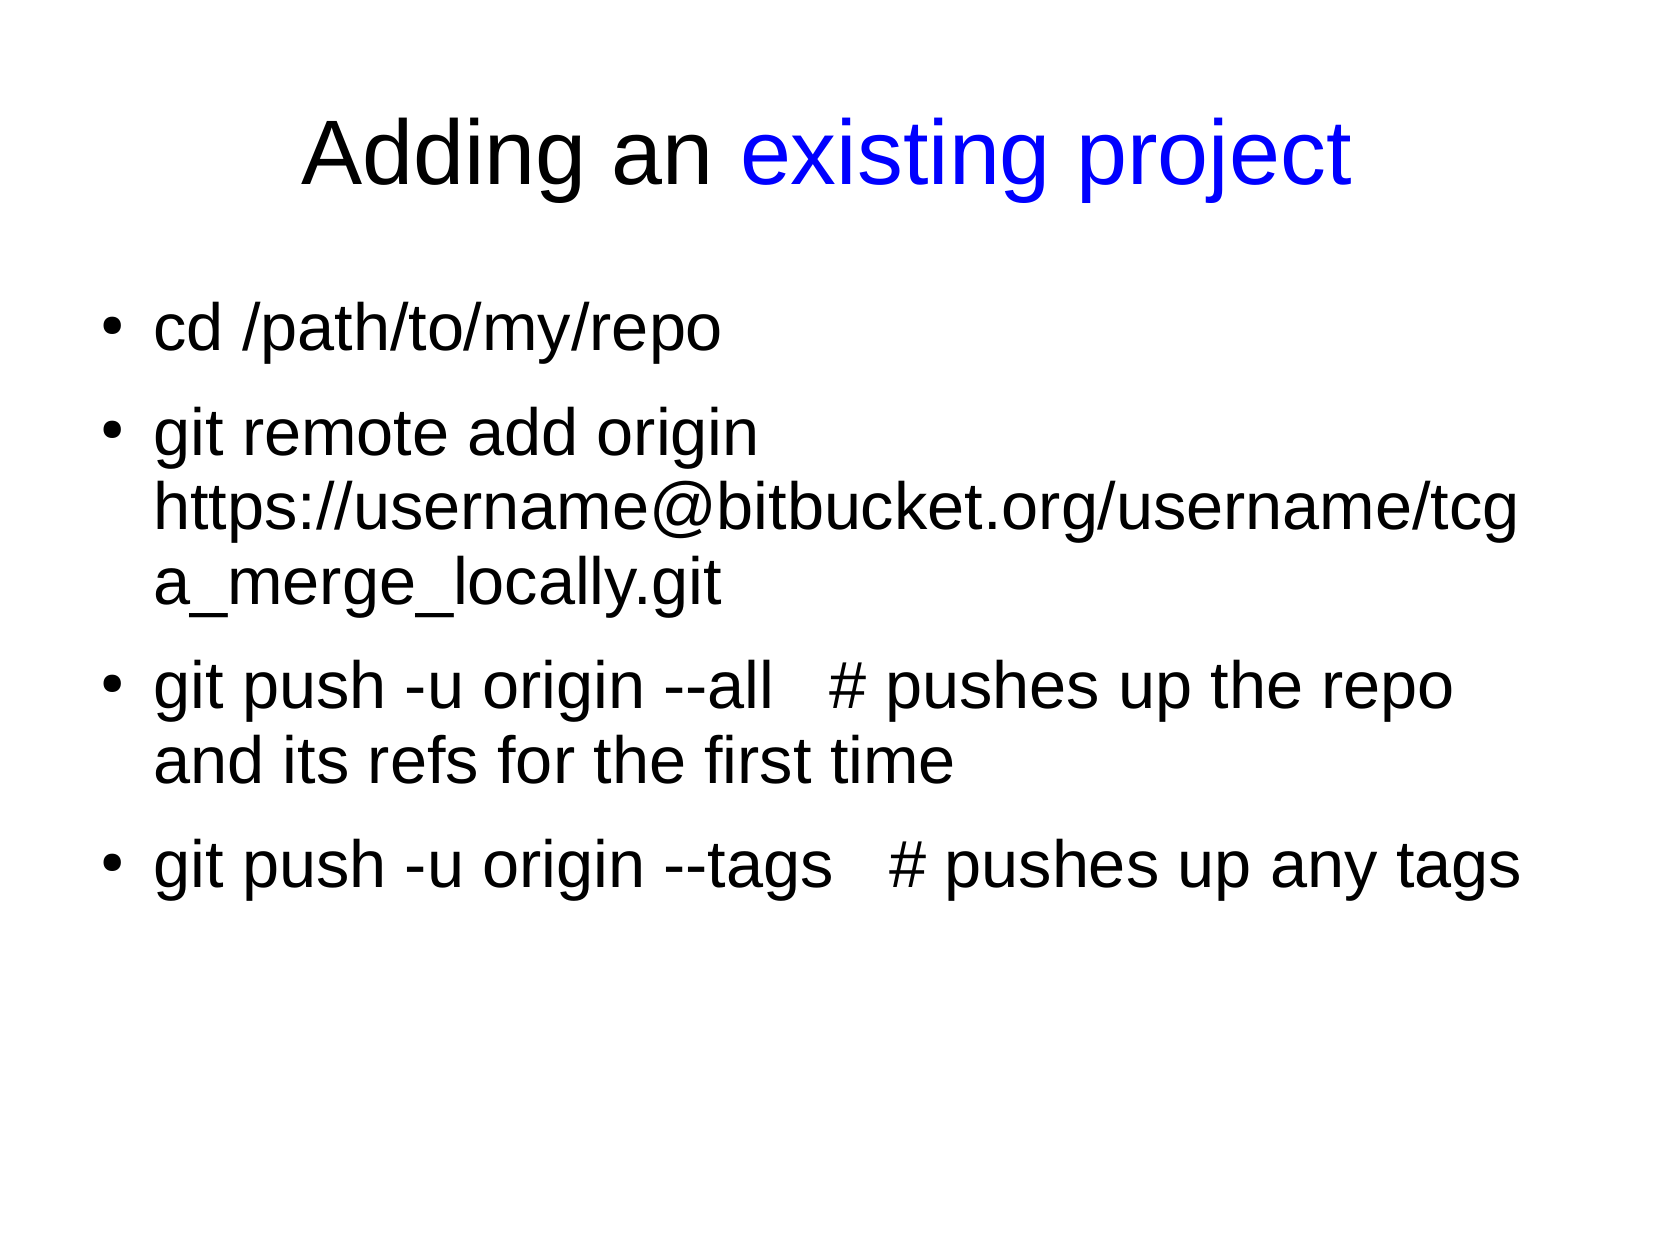

# Adding an existing project
cd /path/to/my/repo
git remote add origin https://username@bitbucket.org/username/tcga_merge_locally.git
git push -u origin --all # pushes up the repo and its refs for the first time
git push -u origin --tags # pushes up any tags